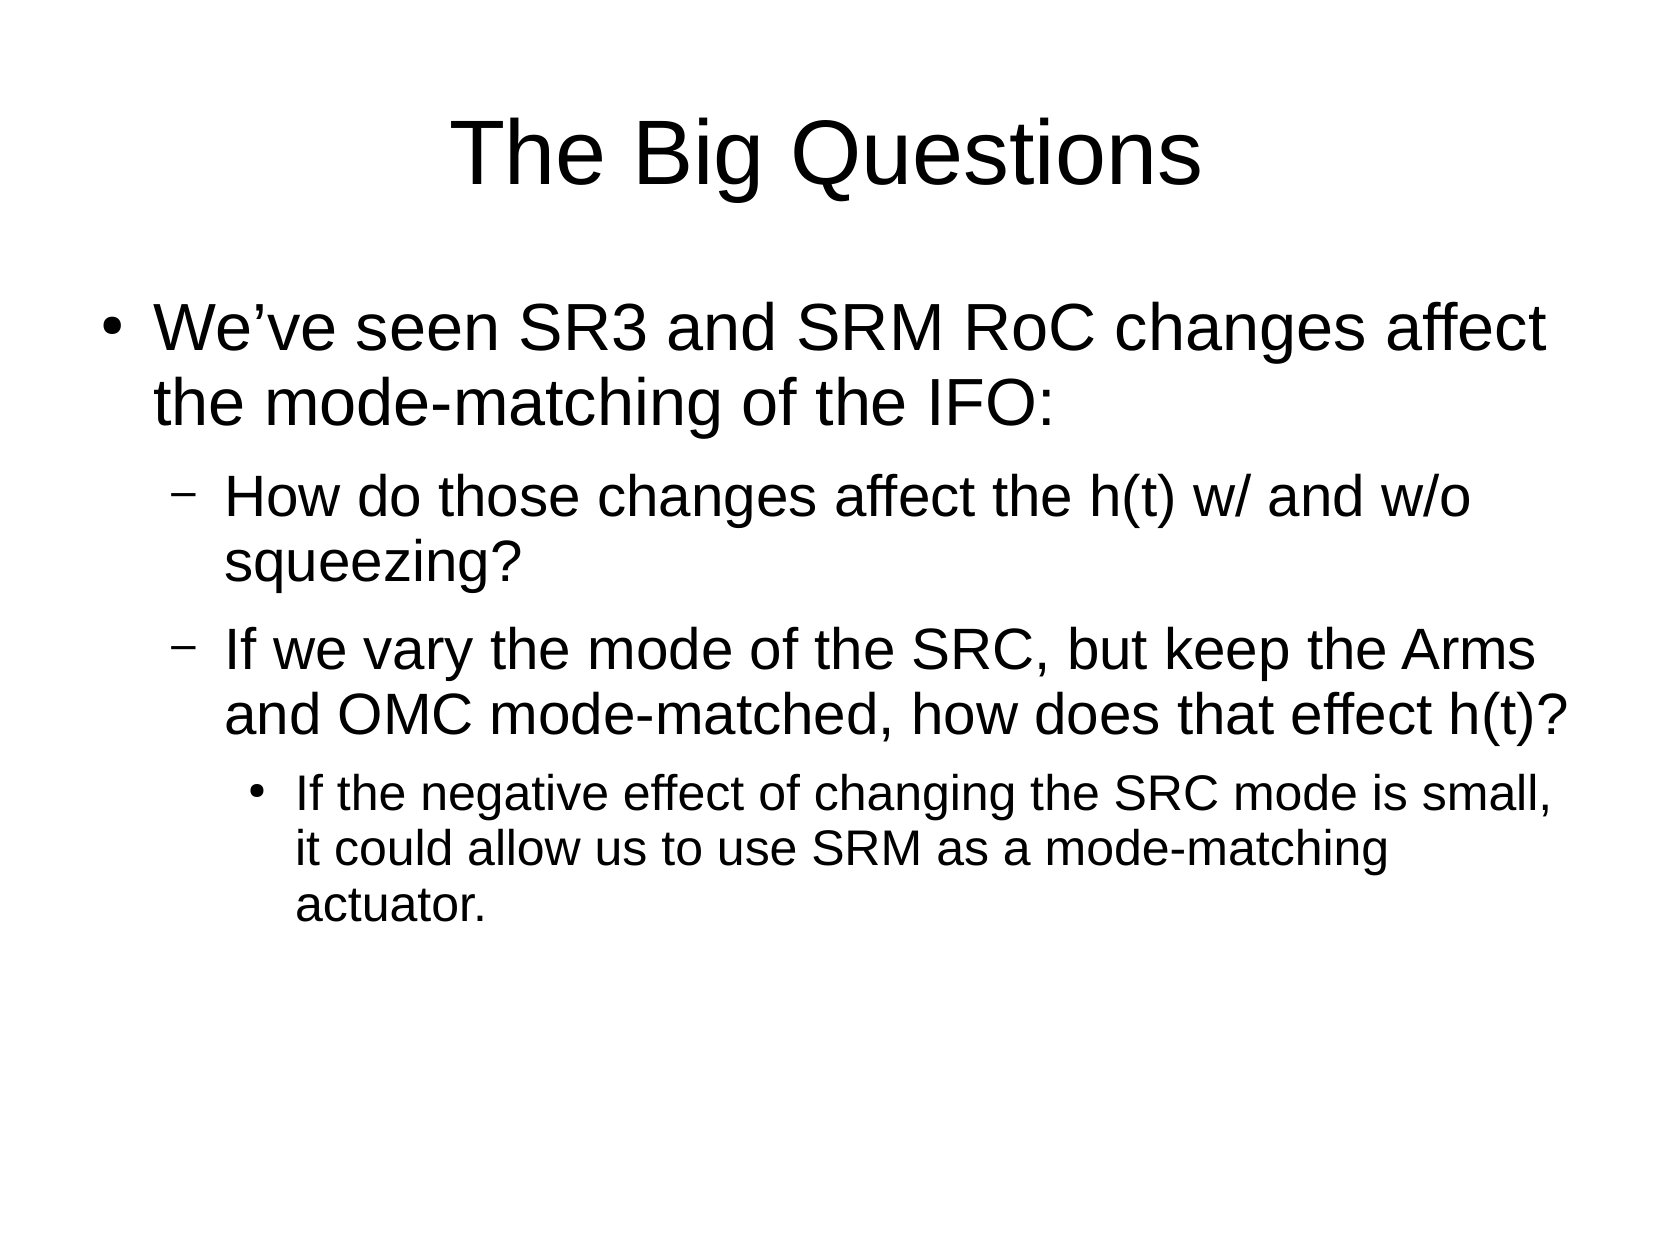

# The Big Questions
We’ve seen SR3 and SRM RoC changes affect the mode-matching of the IFO:
How do those changes affect the h(t) w/ and w/o squeezing?
If we vary the mode of the SRC, but keep the Arms and OMC mode-matched, how does that effect h(t)?
If the negative effect of changing the SRC mode is small, it could allow us to use SRM as a mode-matching actuator.